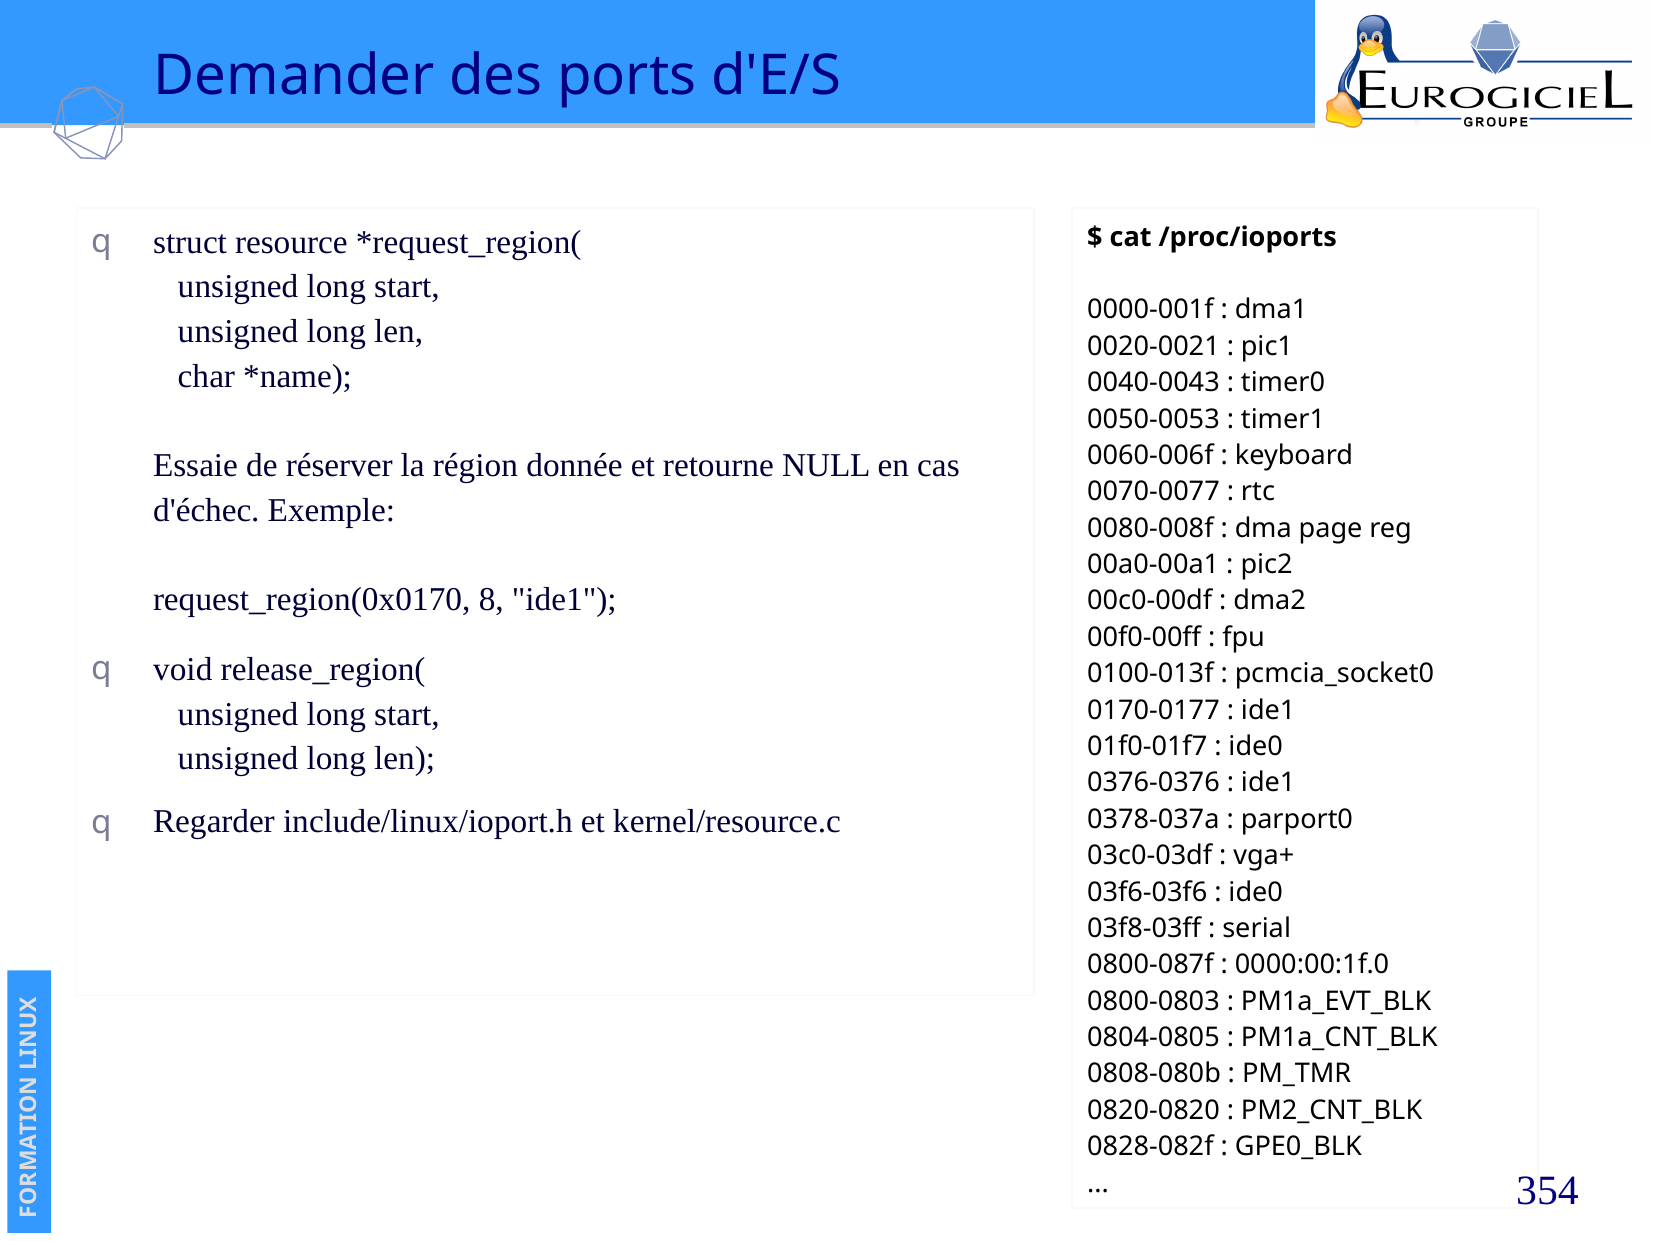

# Demander des ports d'E/S
struct resource *request_region(
 unsigned long start,
 unsigned long len,
 char *name);
Essaie de réserver la région donnée et retourne NULL en cas d'échec. Exemple:
request_region(0x0170, 8, "ide1");
void release_region(
 unsigned long start,
 unsigned long len);
Regarder include/linux/ioport.h et kernel/resource.c
$ cat /proc/ioports
0000-001f : dma1
0020-0021 : pic1
0040-0043 : timer0
0050-0053 : timer1
0060-006f : keyboard
0070-0077 : rtc
0080-008f : dma page reg
00a0-00a1 : pic2
00c0-00df : dma2
00f0-00ff : fpu
0100-013f : pcmcia_socket0
0170-0177 : ide1
01f0-01f7 : ide0
0376-0376 : ide1
0378-037a : parport0
03c0-03df : vga+
03f6-03f6 : ide0
03f8-03ff : serial
0800-087f : 0000:00:1f.0
0800-0803 : PM1a_EVT_BLK
0804-0805 : PM1a_CNT_BLK
0808-080b : PM_TMR
0820-0820 : PM2_CNT_BLK
0828-082f : GPE0_BLK
...